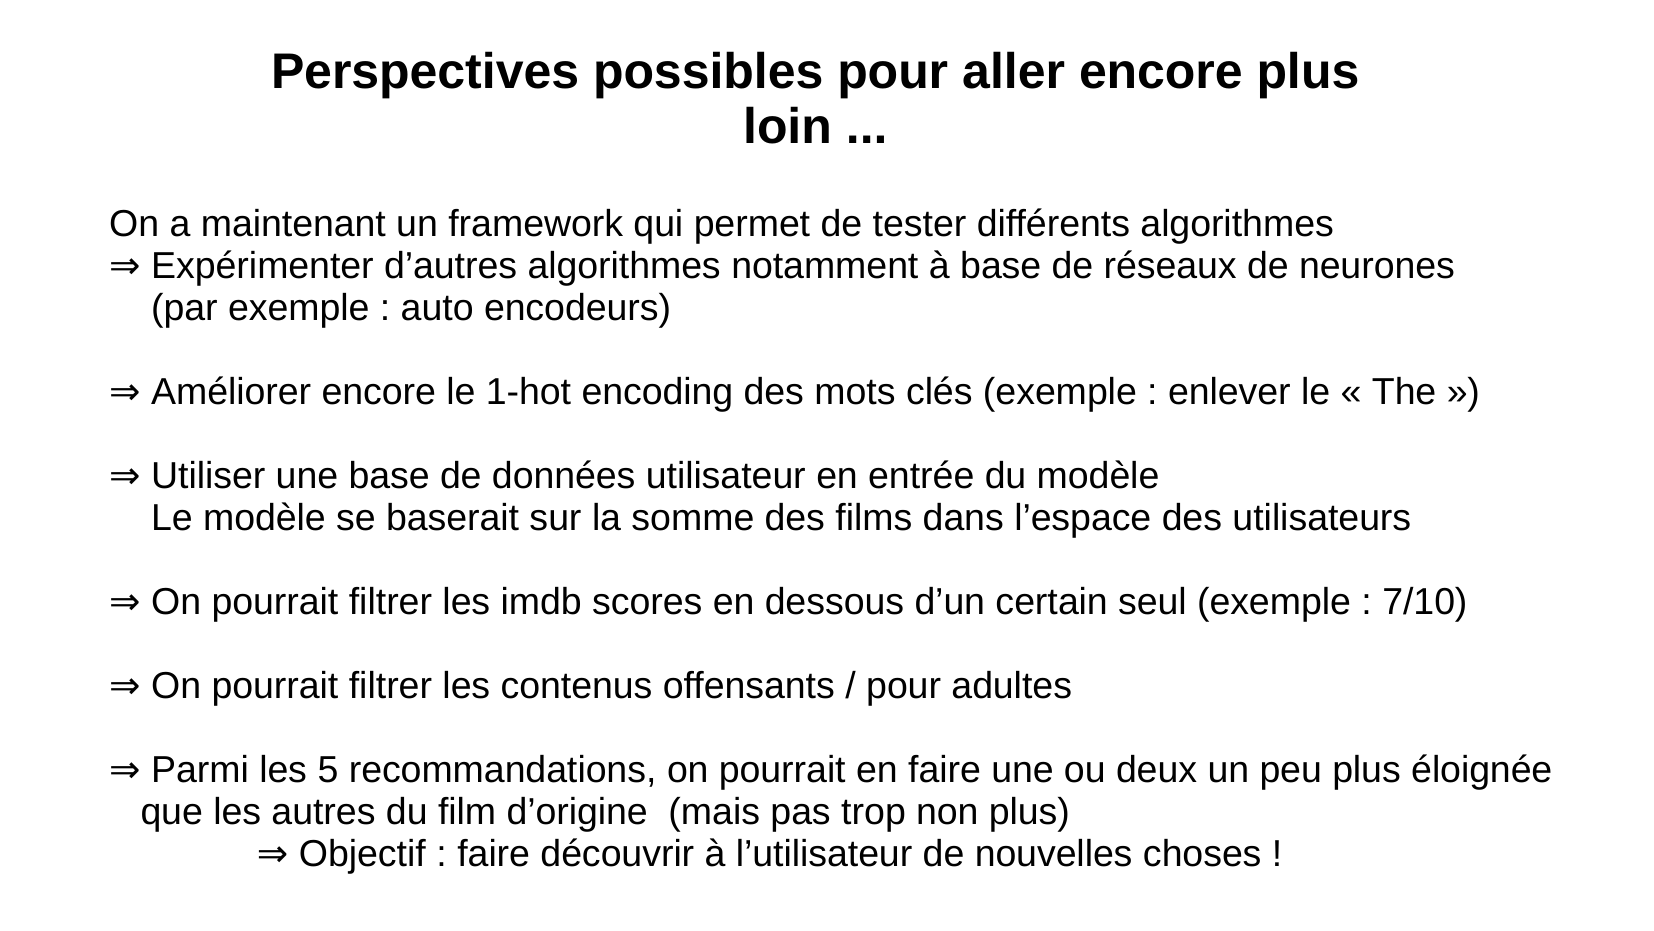

Perspectives possibles pour aller encore plus loin ...
On a maintenant un framework qui permet de tester différents algorithmes
⇒ Expérimenter d’autres algorithmes notamment à base de réseaux de neurones
 (par exemple : auto encodeurs)
⇒ Améliorer encore le 1-hot encoding des mots clés (exemple : enlever le « The »)
⇒ Utiliser une base de données utilisateur en entrée du modèle
 Le modèle se baserait sur la somme des films dans l’espace des utilisateurs
⇒ On pourrait filtrer les imdb scores en dessous d’un certain seul (exemple : 7/10)
⇒ On pourrait filtrer les contenus offensants / pour adultes
⇒ Parmi les 5 recommandations, on pourrait en faire une ou deux un peu plus éloignée
 que les autres du film d’origine (mais pas trop non plus)
		⇒ Objectif : faire découvrir à l’utilisateur de nouvelles choses !